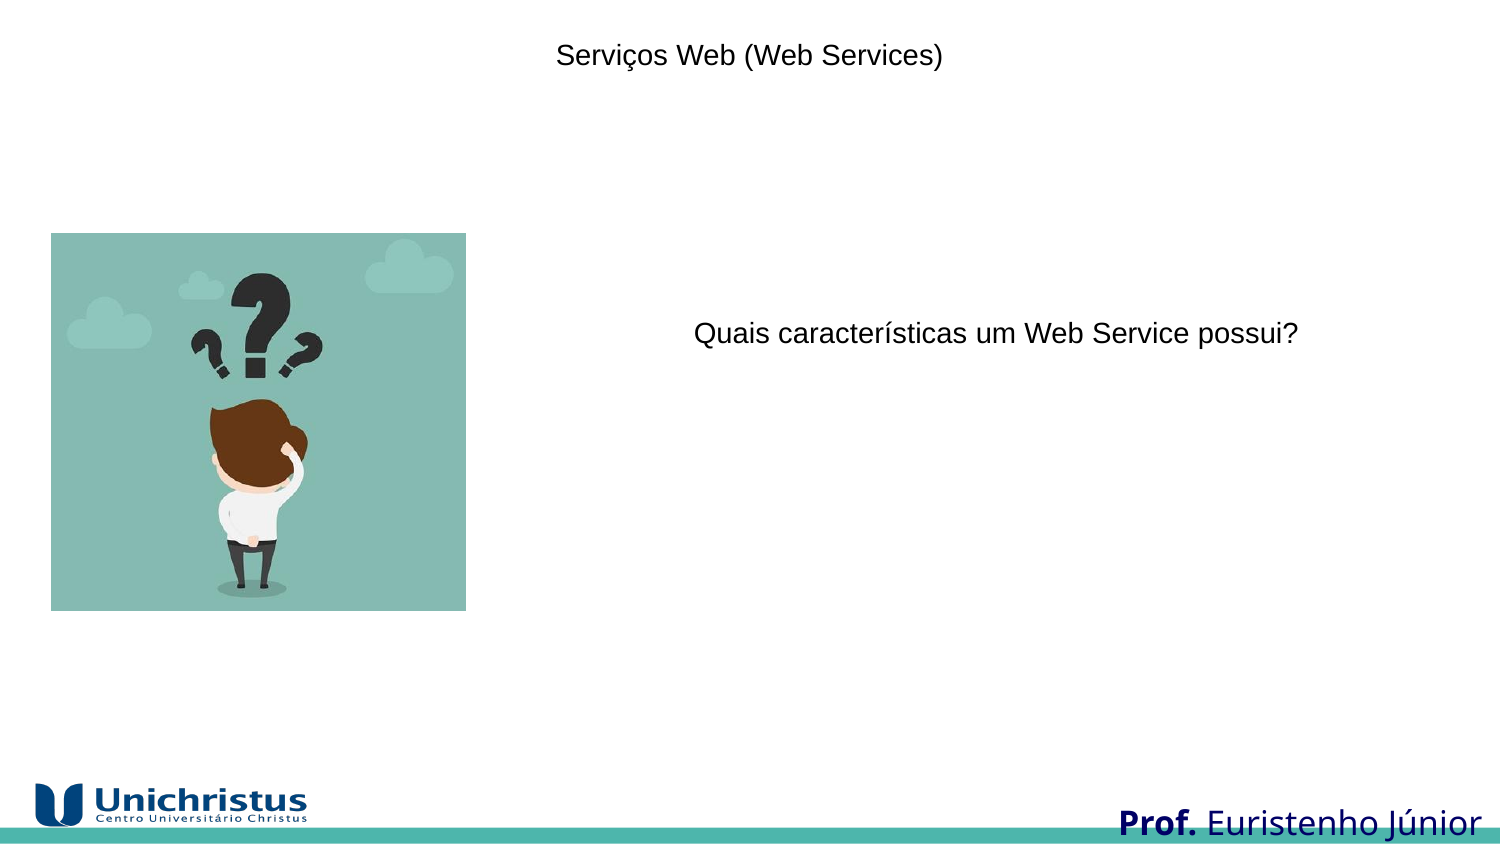

# Serviços Web (Web Services)
Quais características um Web Service possui?
Prof. Euristenho Júnior